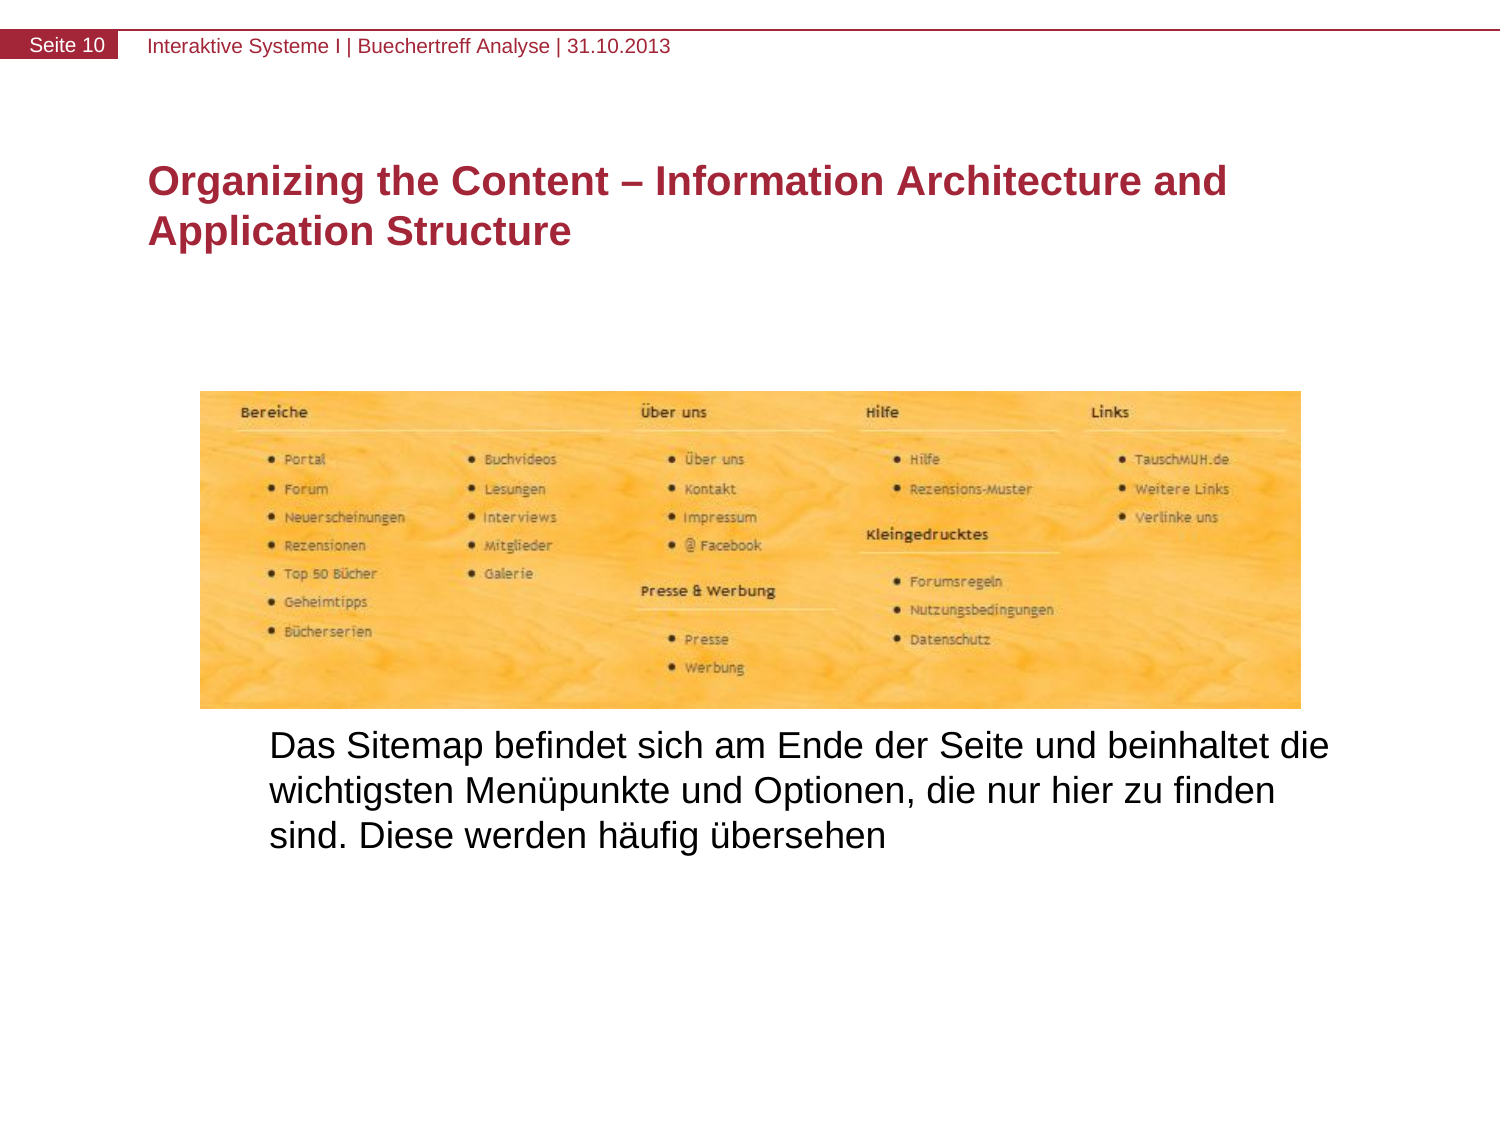

# Organizing the Content – Information Architecture and Application Structure
Das Sitemap befindet sich am Ende der Seite und beinhaltet die wichtigsten Menüpunkte und Optionen, die nur hier zu finden sind. Diese werden häufig übersehen